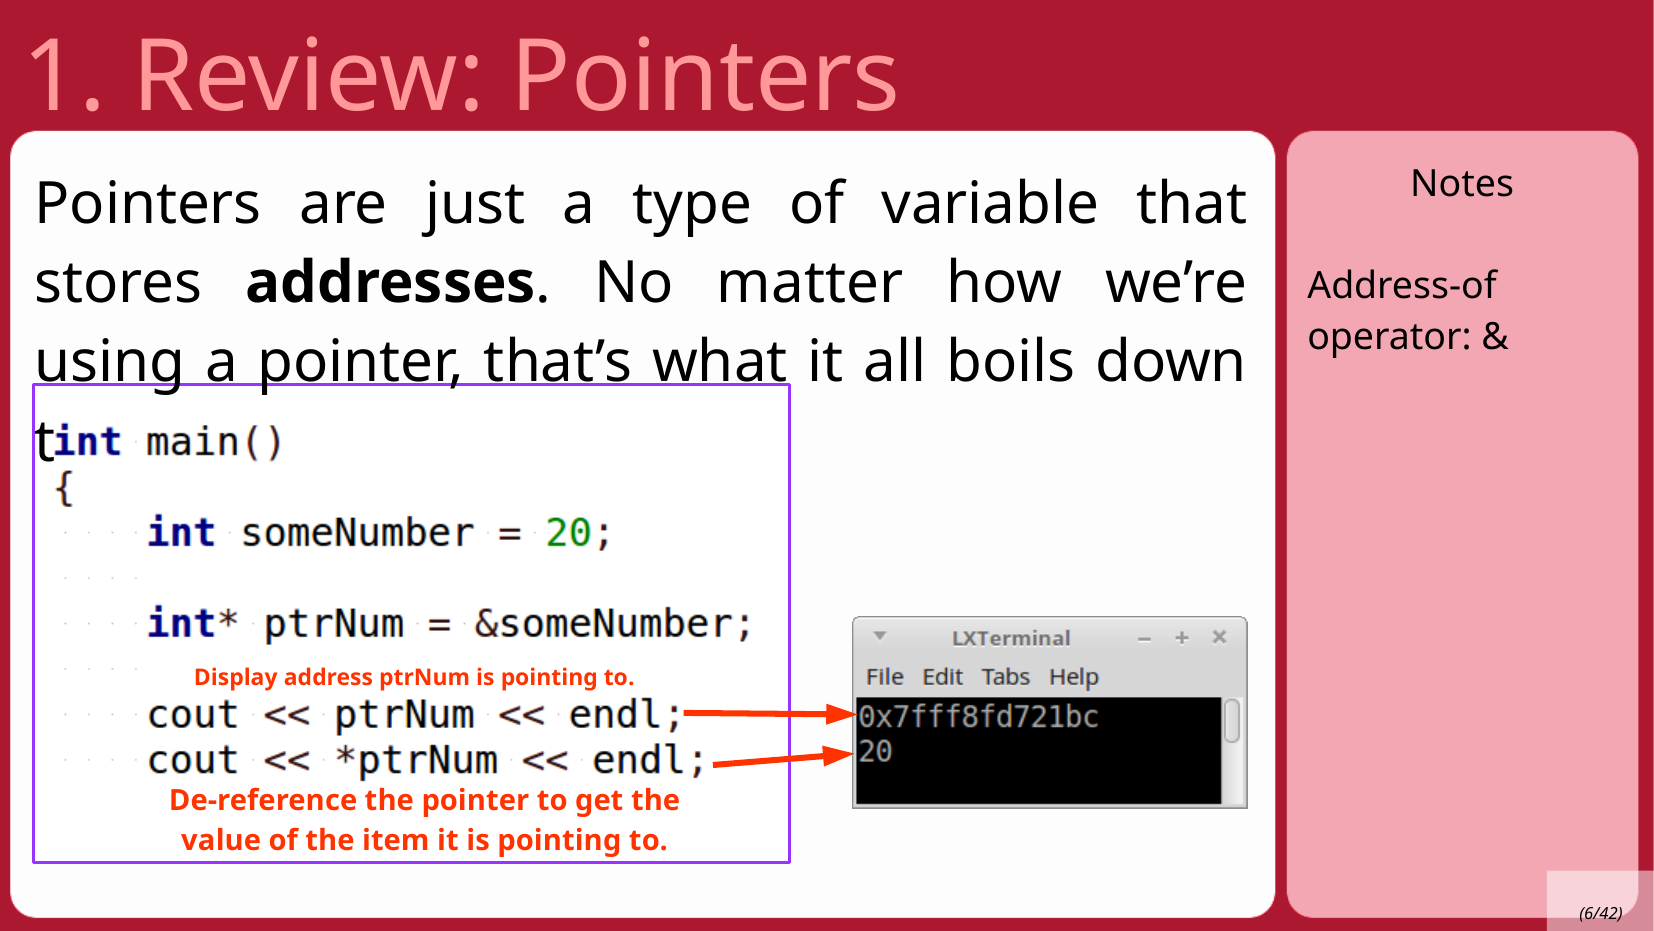

# 1. Review: Pointers
Notes
Address-of operator: &
Pointers are just a type of variable that stores addresses. No matter how we’re using a pointer, that’s what it all boils down to.
Display address ptrNum is pointing to.
De-reference the pointer to get the value of the item it is pointing to.